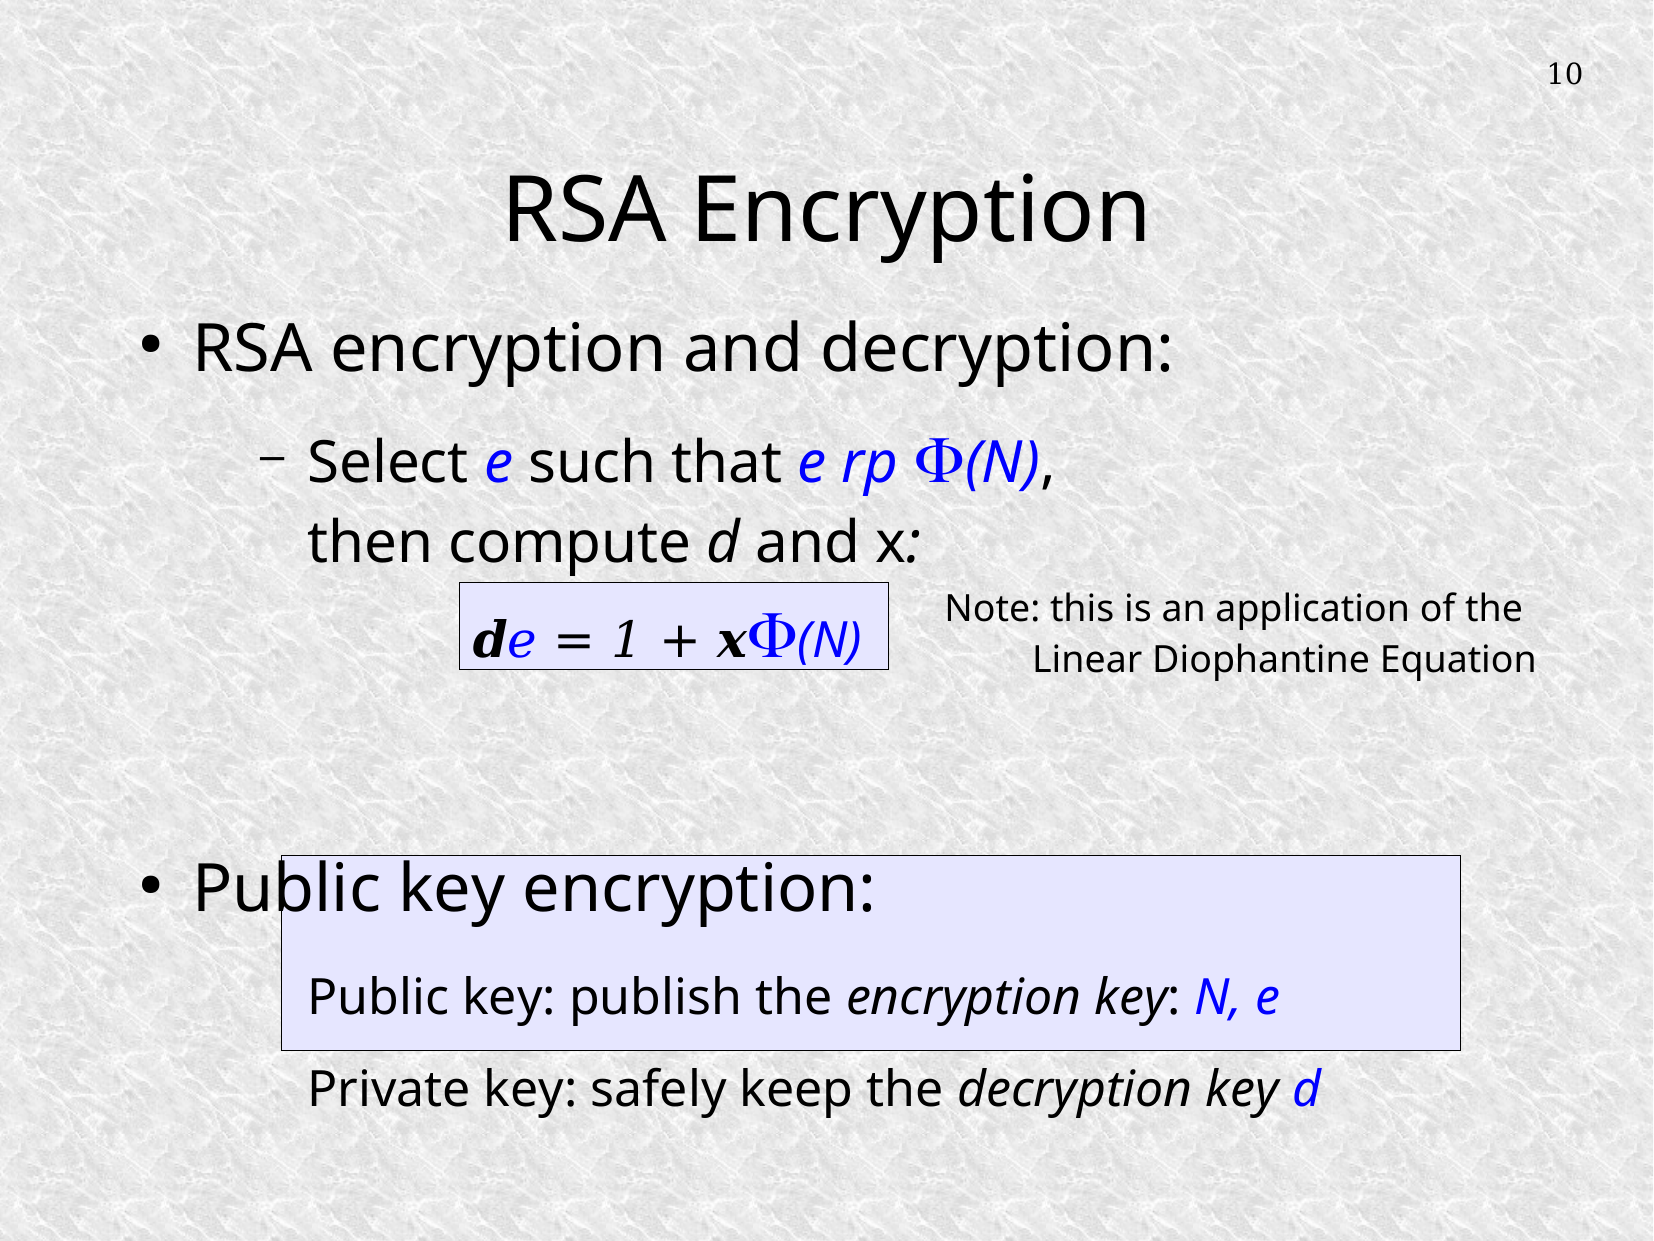

10
# RSA Encryption
RSA encryption and decryption:
Select e such that e rp F(N),
then compute d and x:
Public key encryption:
Public key: publish the encryption key: N, e
Private key: safely keep the decryption key d
Note: this is an application of the
 Linear Diophantine Equation
de = 1 + xF(N)